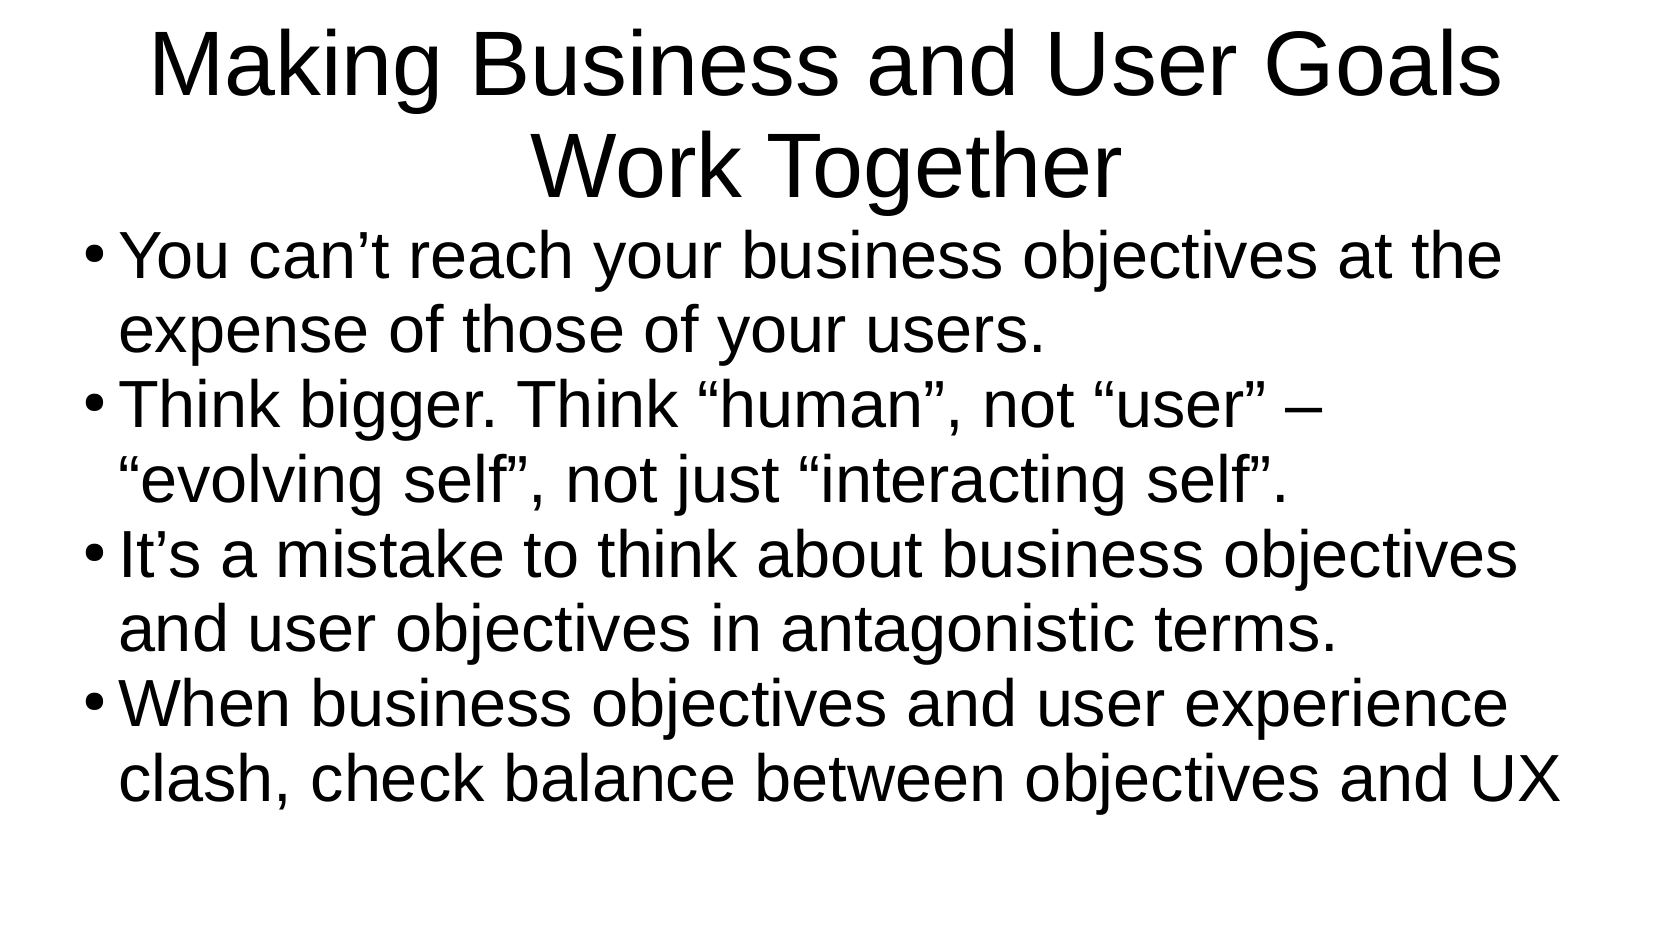

# Making Business and User Goals Work Together
You can’t reach your business objectives at the expense of those of your users.
Think bigger. Think “human”, not “user” – “evolving self”, not just “interacting self”.
It’s a mistake to think about business objectives and user objectives in antagonistic terms.
When business objectives and user experience clash, check balance between objectives and UX